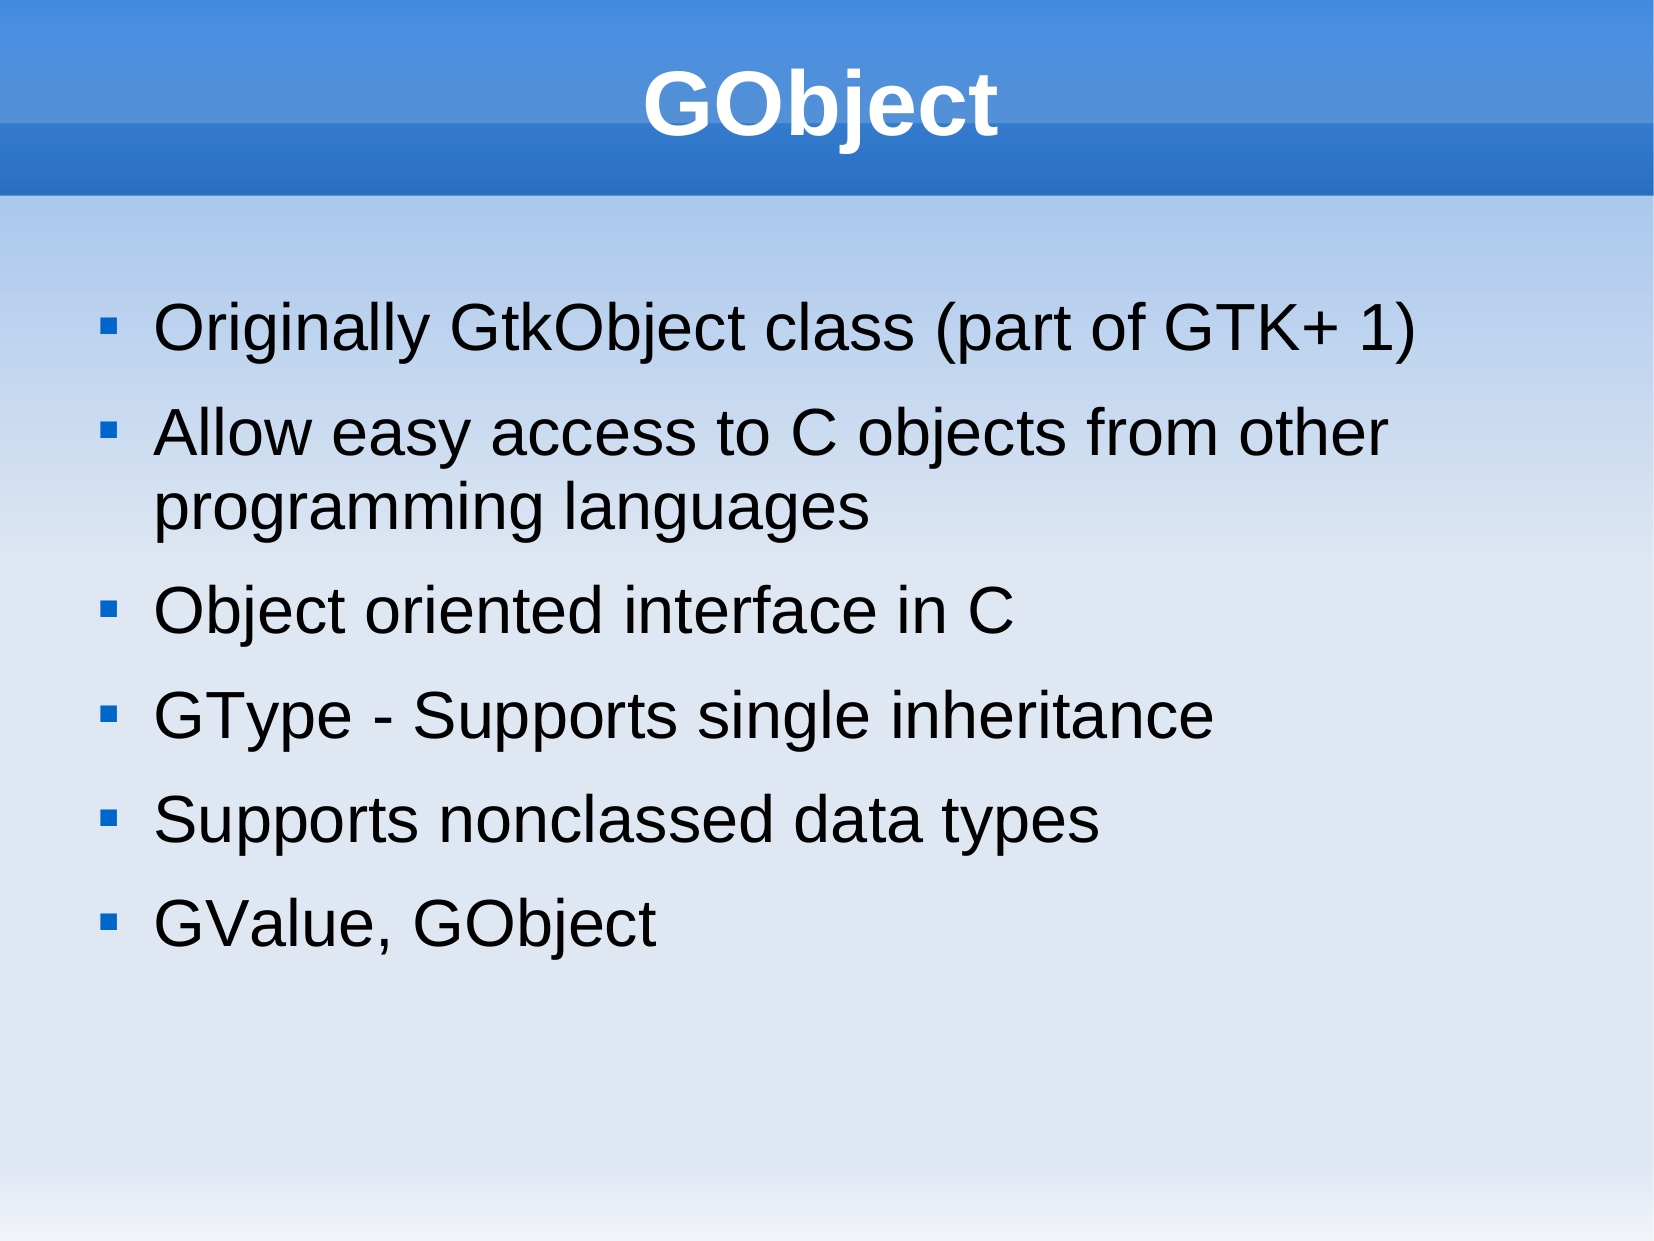

# GObject
Originally GtkObject class (part of GTK+ 1)
Allow easy access to C objects from other programming languages
Object oriented interface in C
GType - Supports single inheritance
Supports nonclassed data types
GValue, GObject